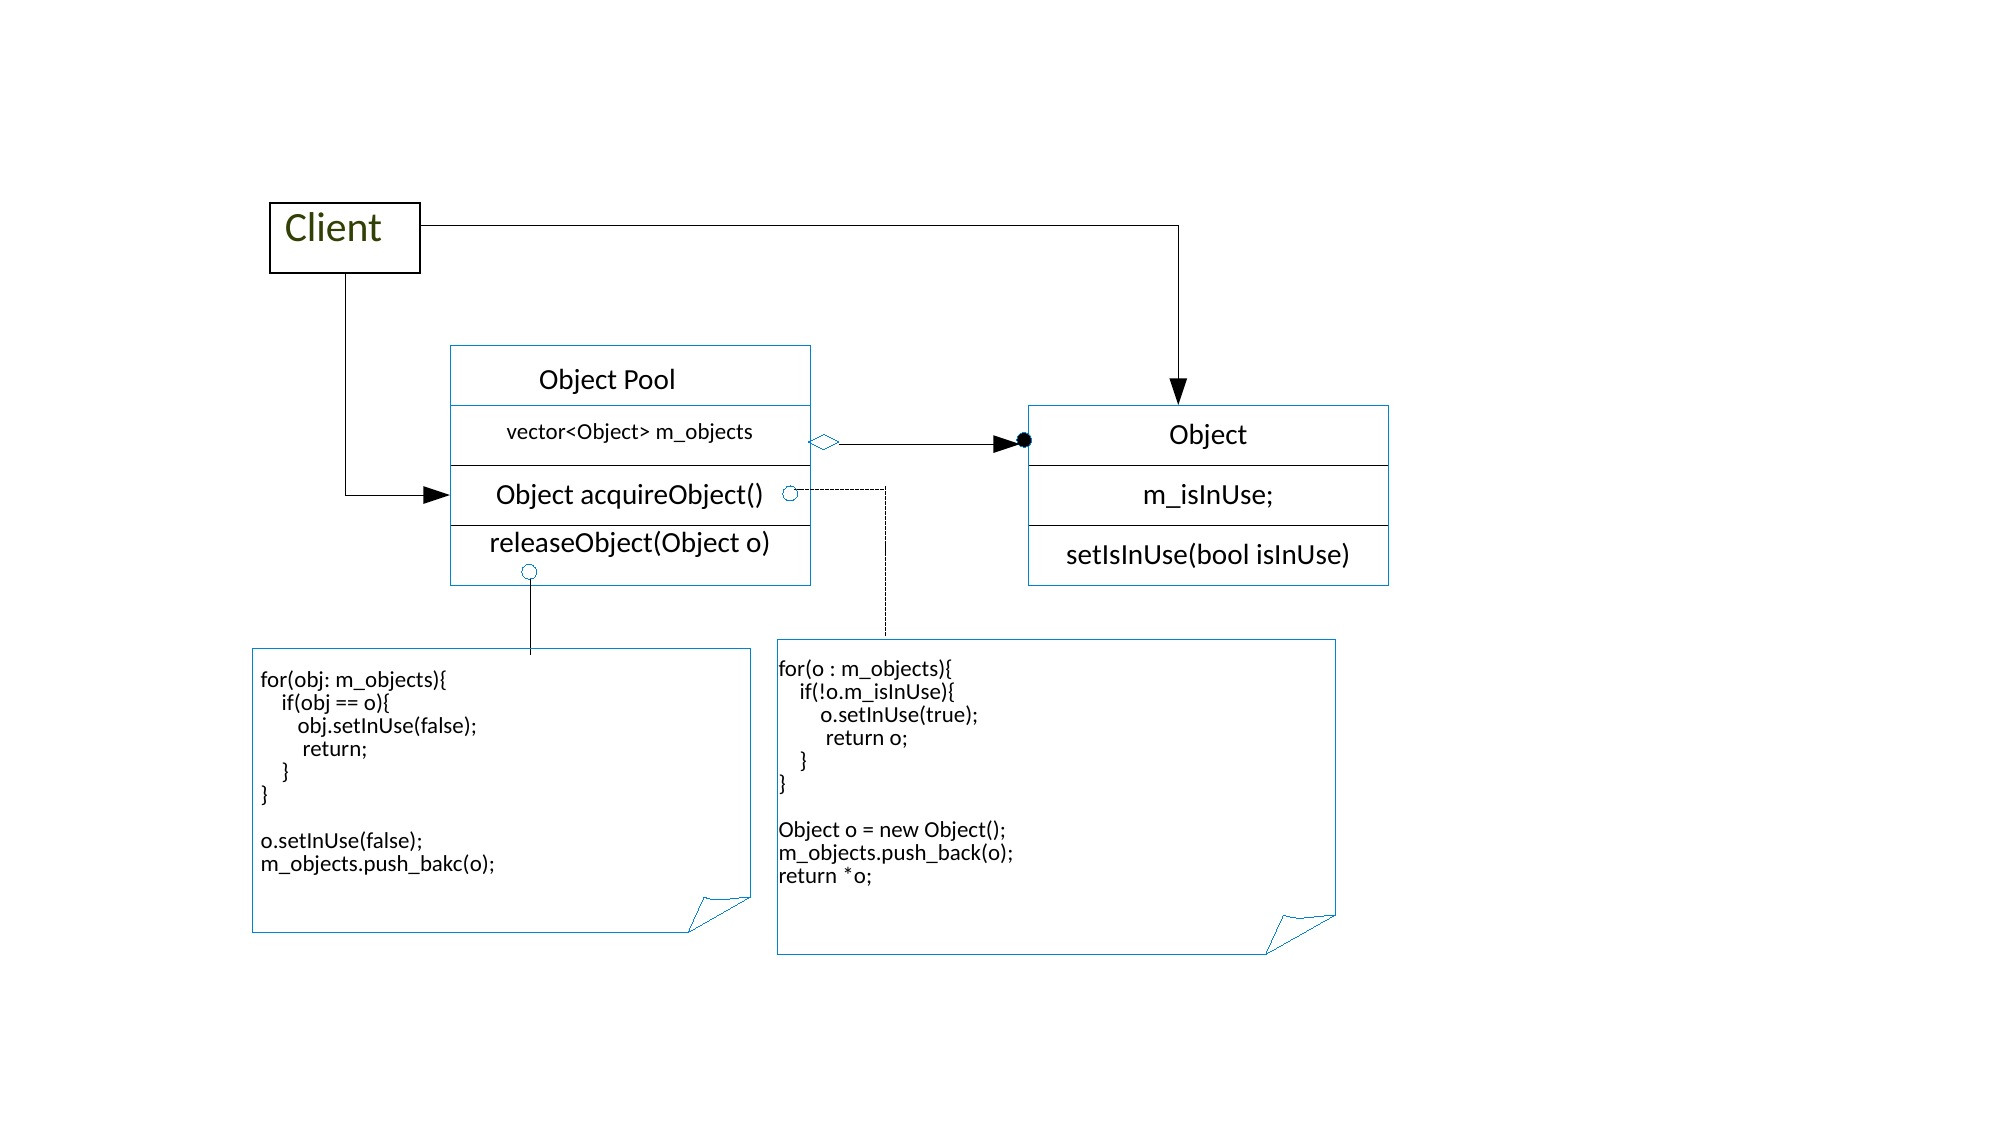

| Client |
| --- |
Object Pool
Object
m_isInUse;
setIsInUse(bool isInUse)
vector<Object> m_objects
Object acquireObject()
releaseObject(Object o)
for(o : m_objects){
 if(!o.m_isInUse){
 o.setInUse(true);
 return o;
 }
}
Object o = new Object();
m_objects.push_back(o);
return *o;
for(obj: m_objects){
 if(obj == o){
 obj.setInUse(false);
 return;
 }
}
o.setInUse(false);
m_objects.push_bakc(o);